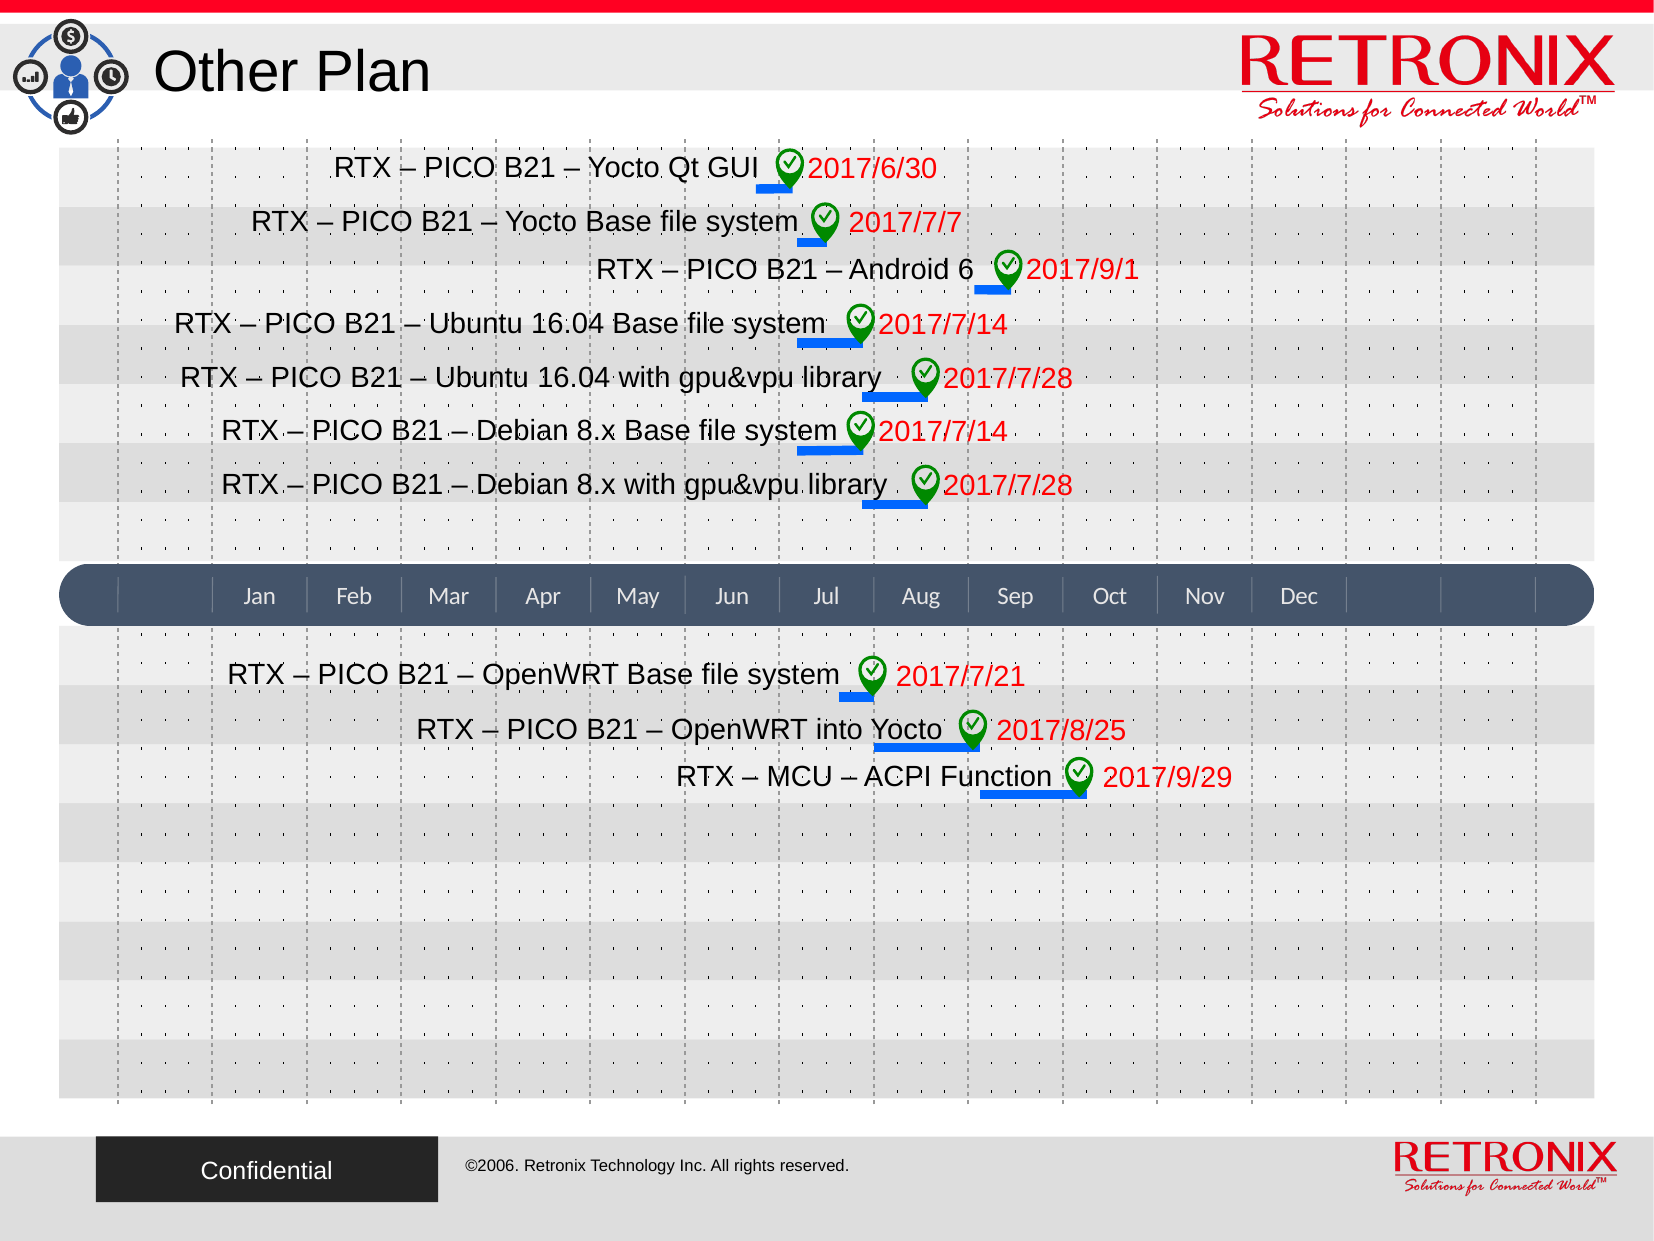

# Other Plan
RTX – PICO B21 – Yocto Qt GUI
2017/6/30
RTX – PICO B21 – Yocto Base file system
2017/7/7
RTX – PICO B21 – Android 6
2017/9/1
RTX – PICO B21 – Ubuntu 16.04 Base file system
2017/7/14
RTX – PICO B21 – Ubuntu 16.04 with gpu&vpu library
2017/7/28
RTX – PICO B21 – Debian 8.x Base file system
2017/7/14
RTX – PICO B21 – Debian 8.x with gpu&vpu library
2017/7/28
RTX – PICO B21 – OpenWRT Base file system
2017/7/21
RTX – PICO B21 – OpenWRT into Yocto
2017/8/25
RTX – MCU – ACPI Function
2017/9/29